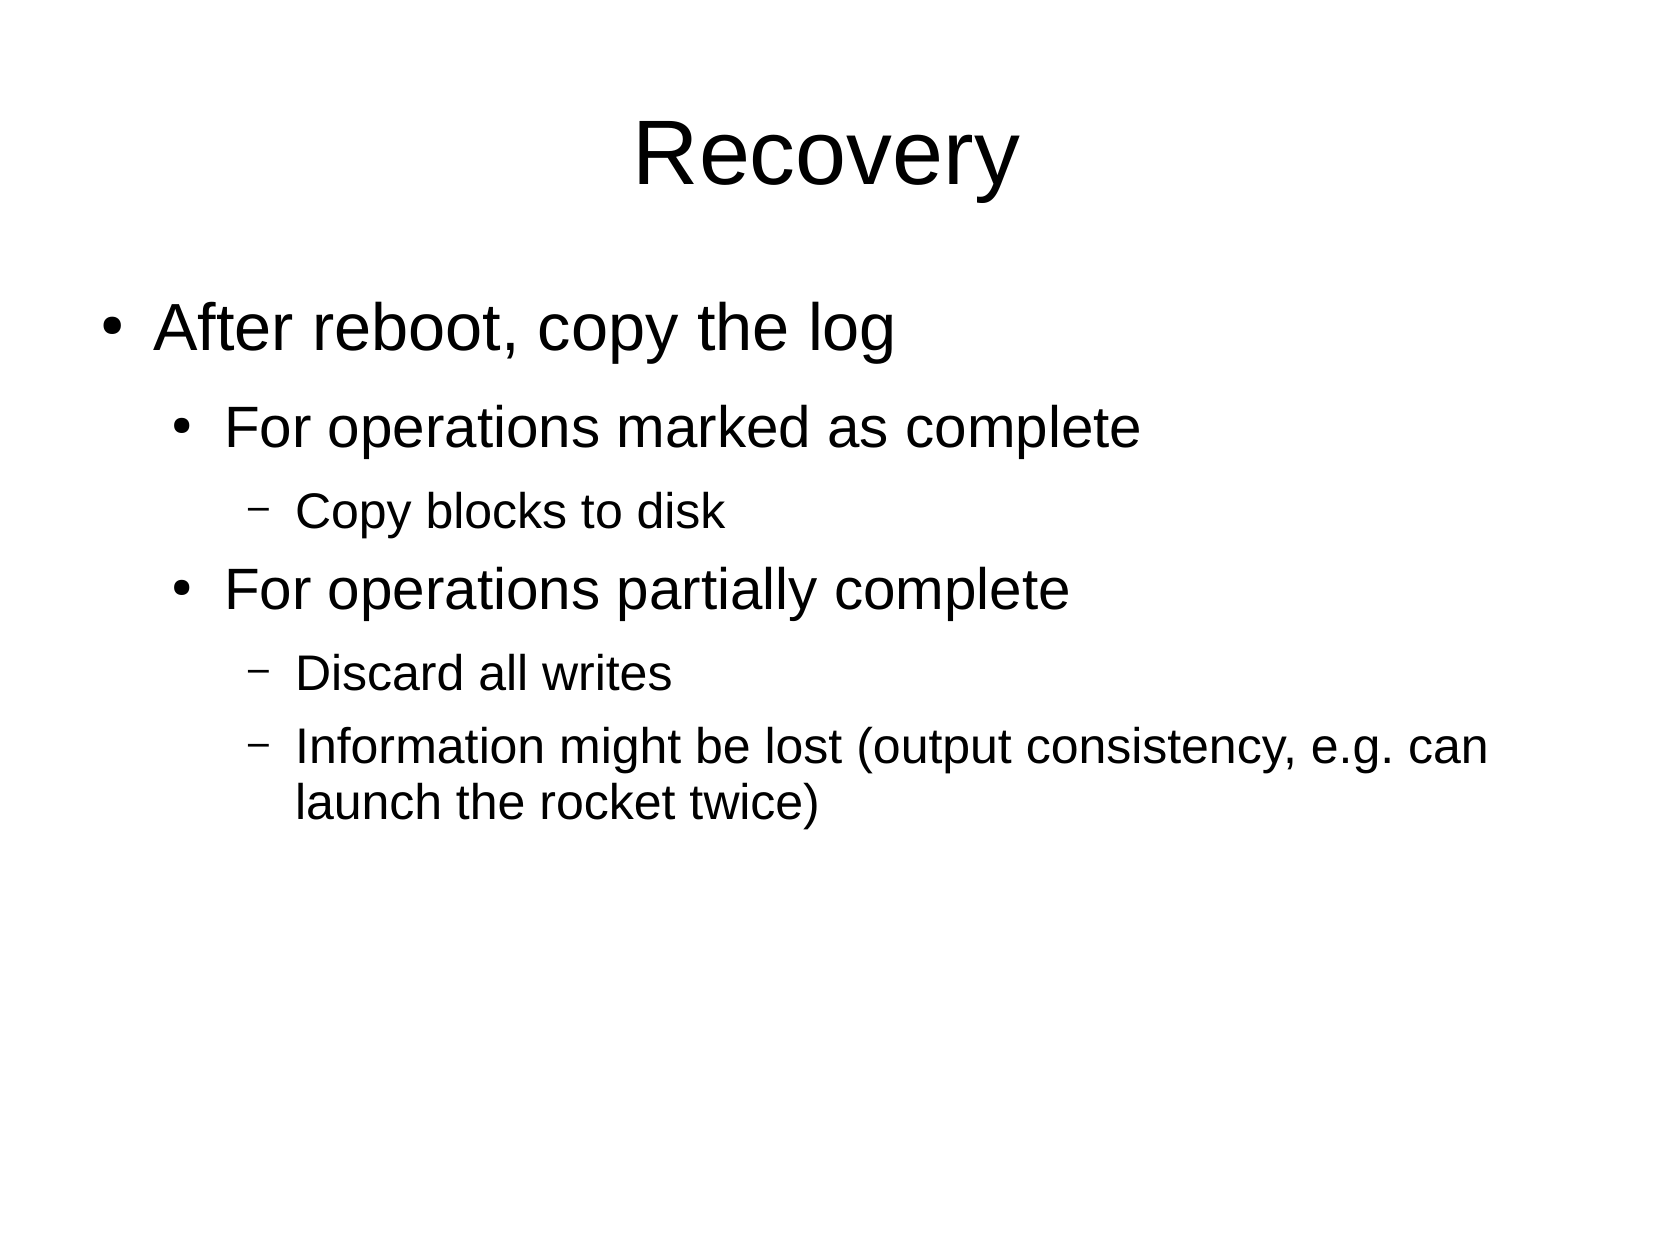

# Recovery
After reboot, copy the log
For operations marked as complete
Copy blocks to disk
For operations partially complete
Discard all writes
Information might be lost (output consistency, e.g. can launch the rocket twice)